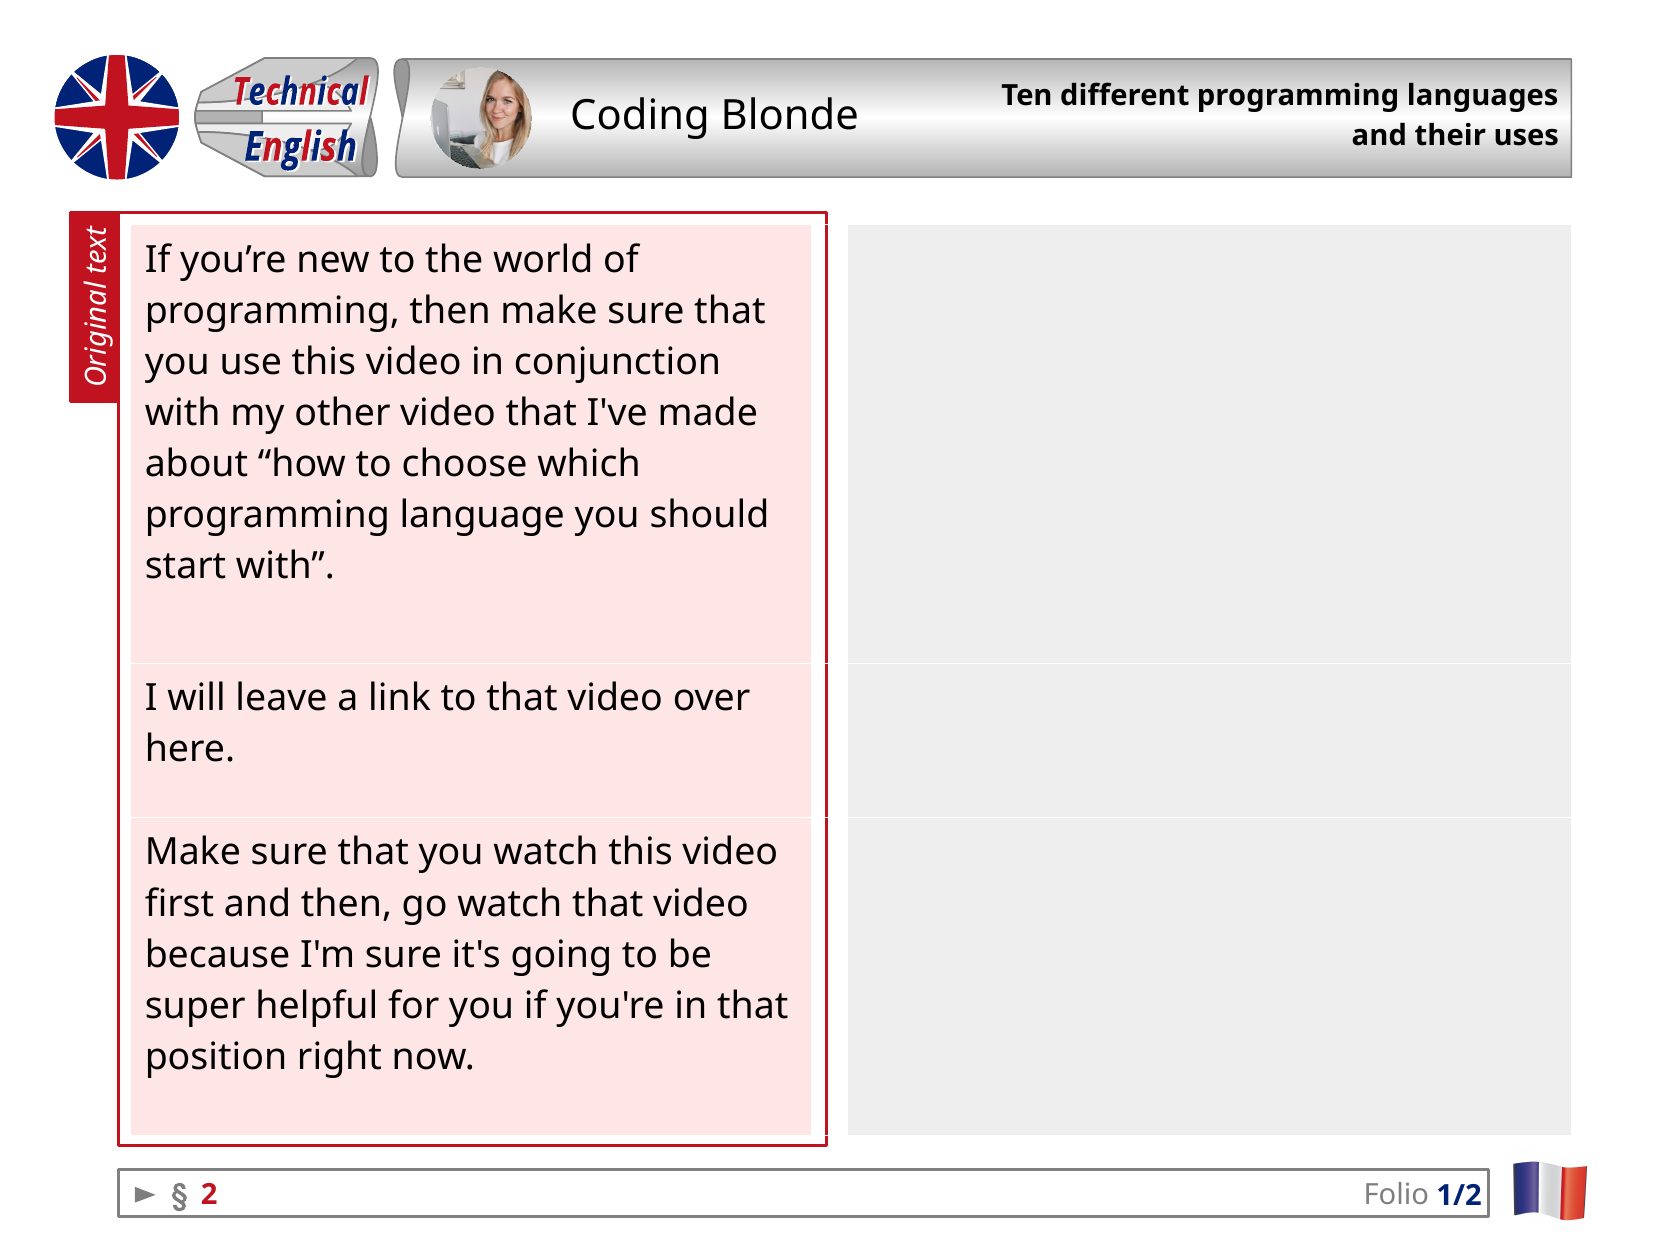

#
| If you’re new to the world of programming, then make sure that you use this video in conjunction with my other video that I've made about “how to choose which programming language you should start with”. | | |
| --- | --- | --- |
| I will leave a link to that video over here. | | |
| Make sure that you watch this video first and then, go watch that video because I'm sure it's going to be super helpful for you if you're in that position right now. | | |
2
1/2